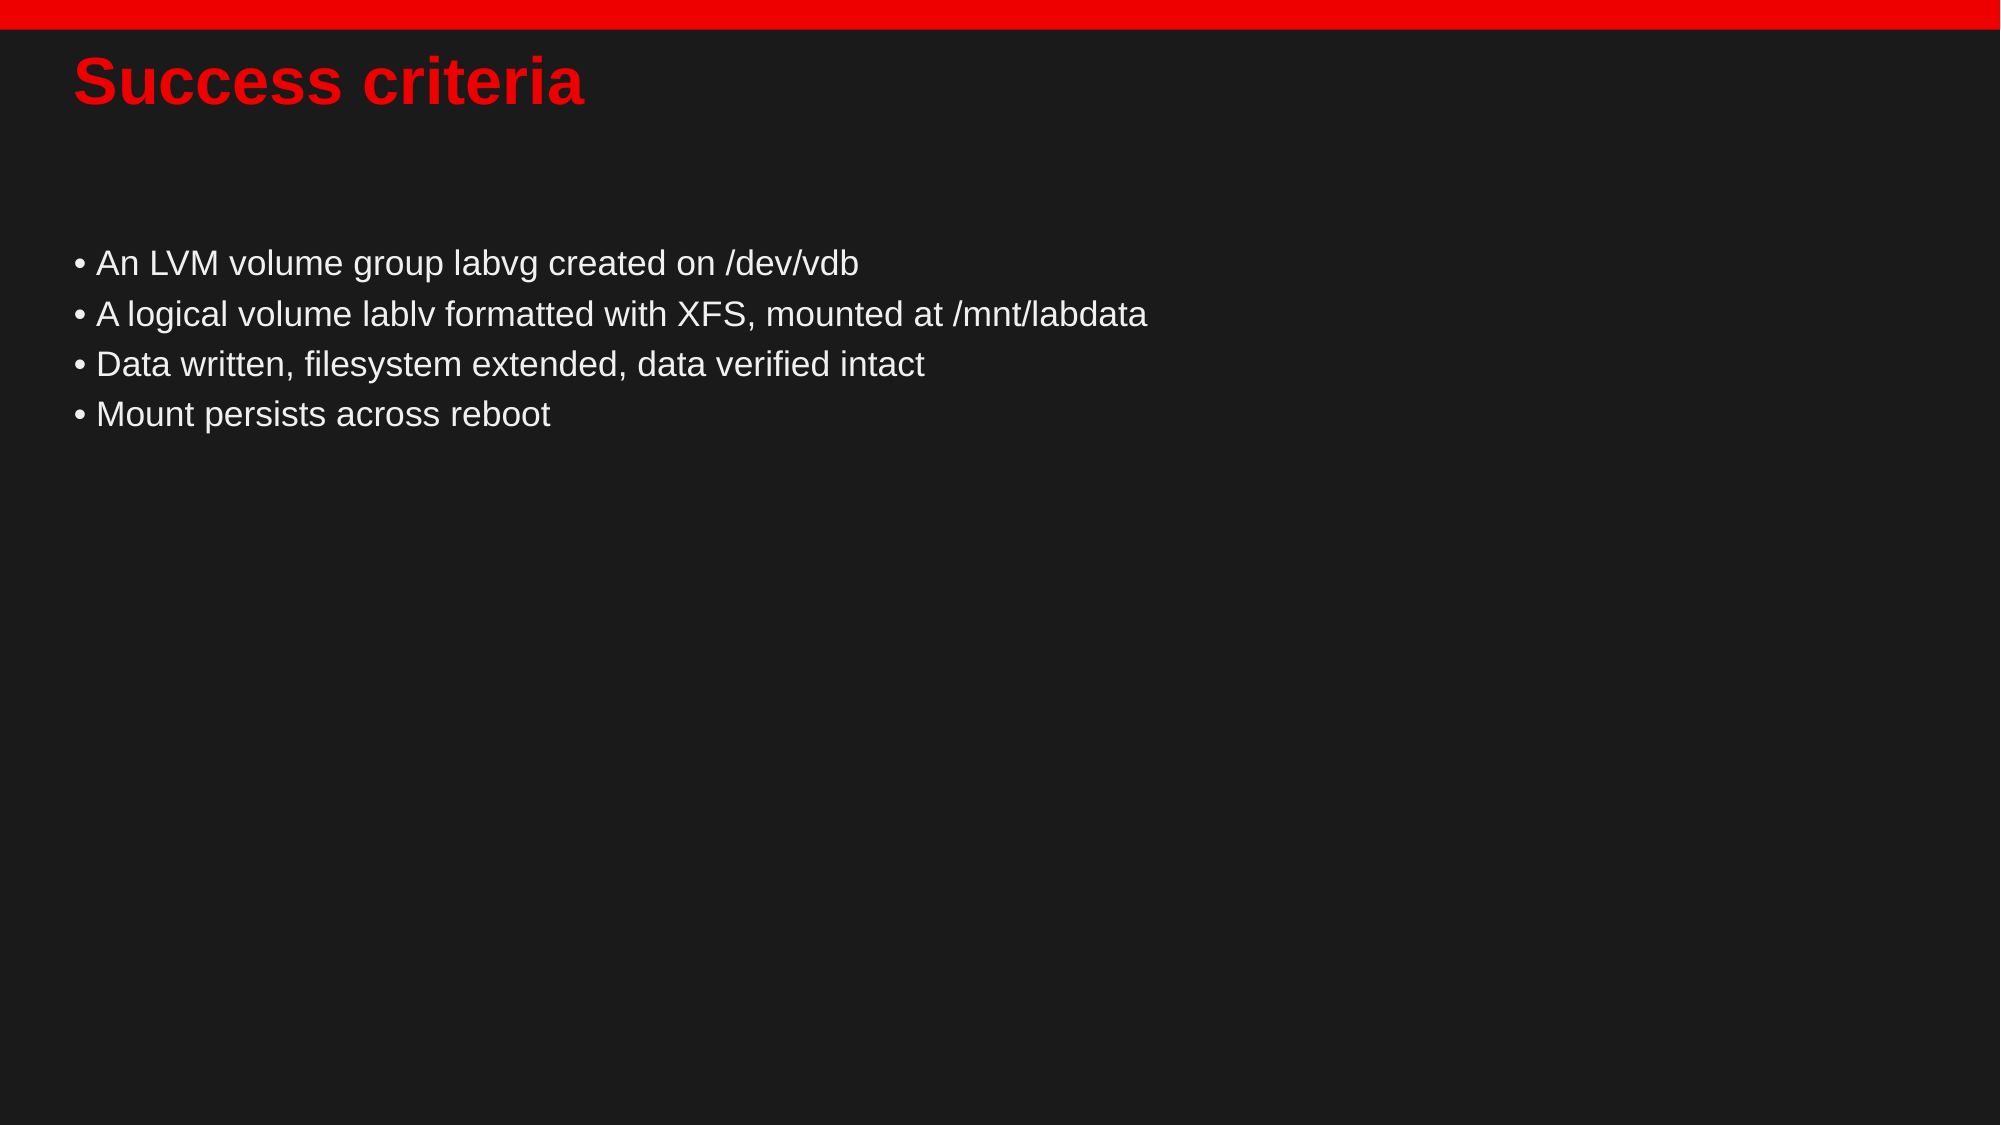

Success criteria
• An LVM volume group labvg created on /dev/vdb
• A logical volume lablv formatted with XFS, mounted at /mnt/labdata
• Data written, filesystem extended, data verified intact
• Mount persists across reboot